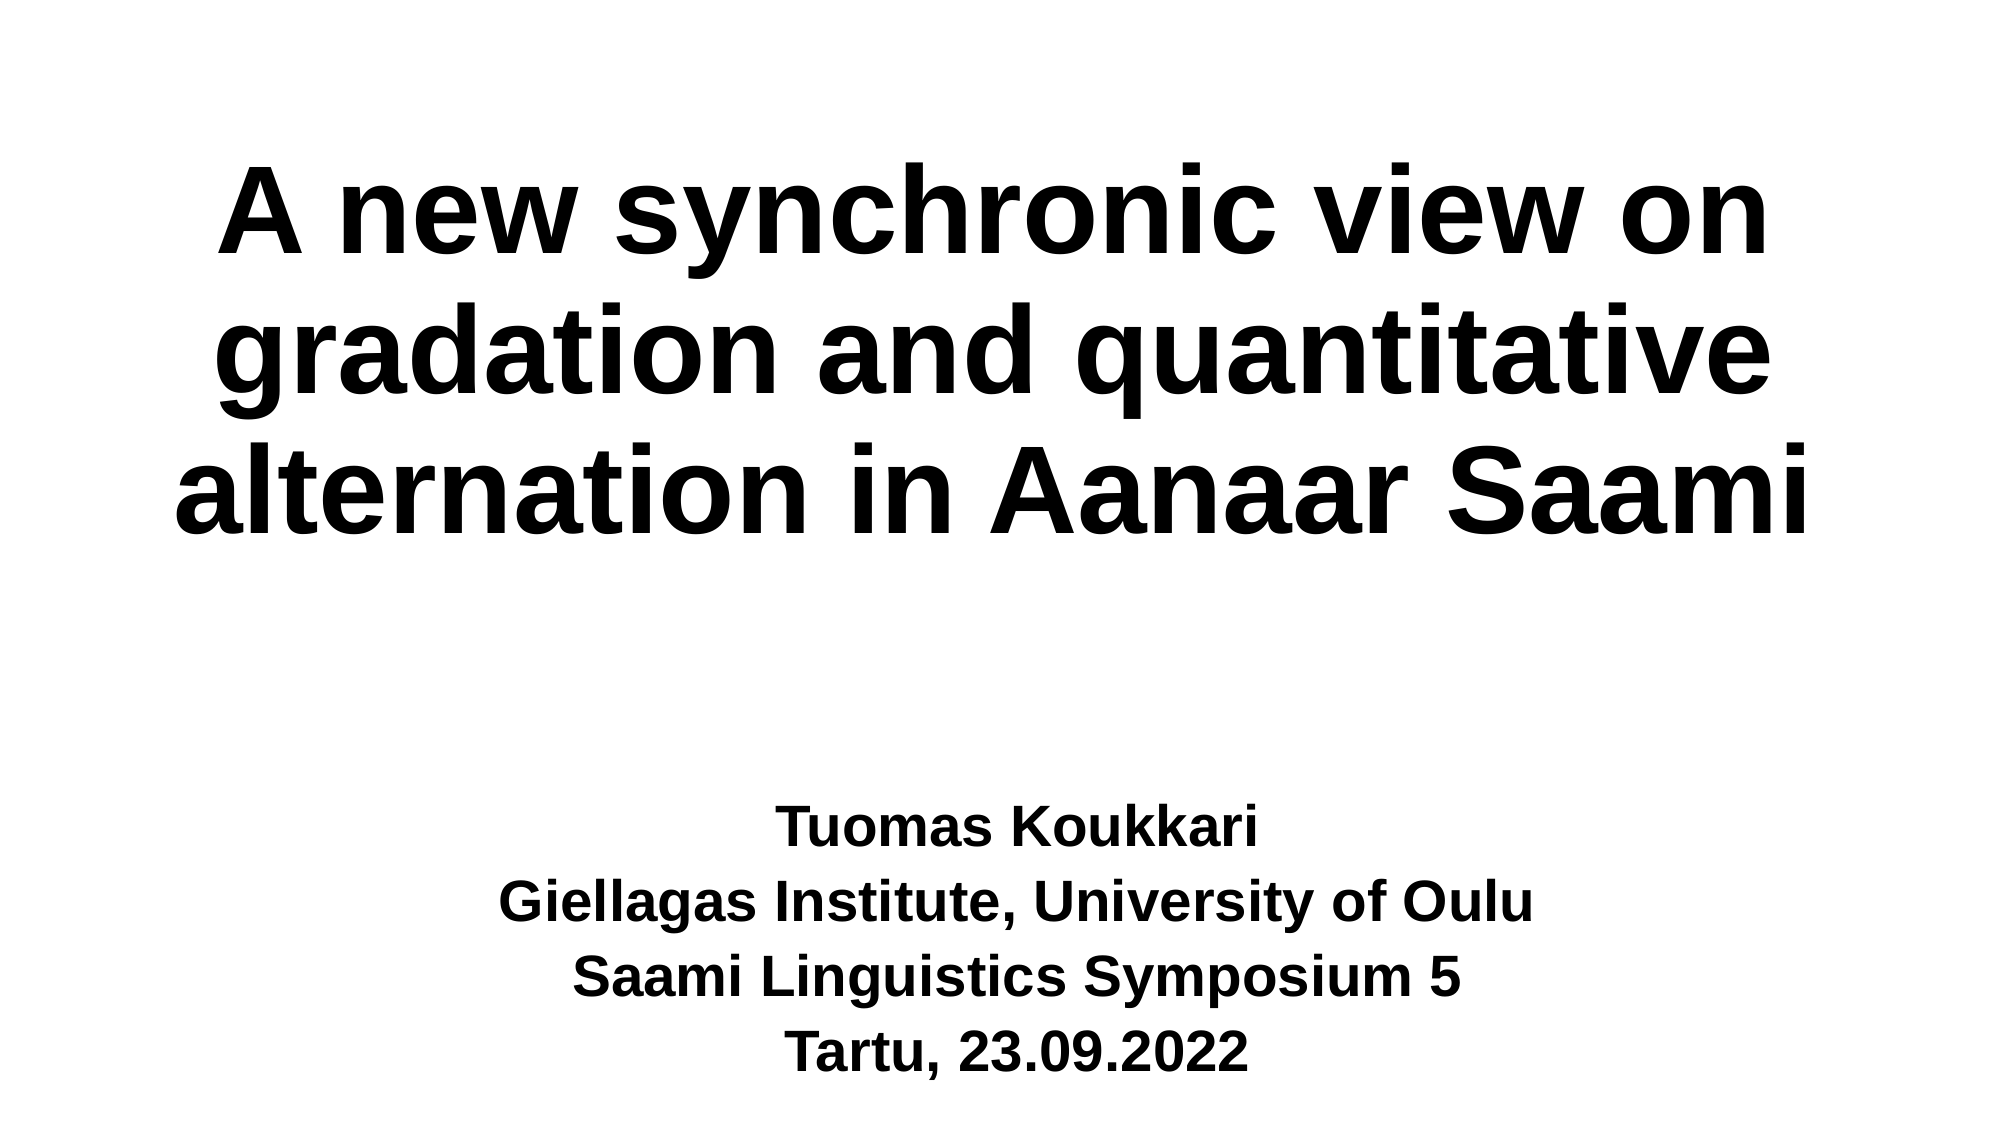

# A new synchronic view on gradation and quantitative alternation in Aanaar Saami
Tuomas Koukkari
Giellagas Institute, University of Oulu
Saami Linguistics Symposium 5
Tartu, 23.09.2022